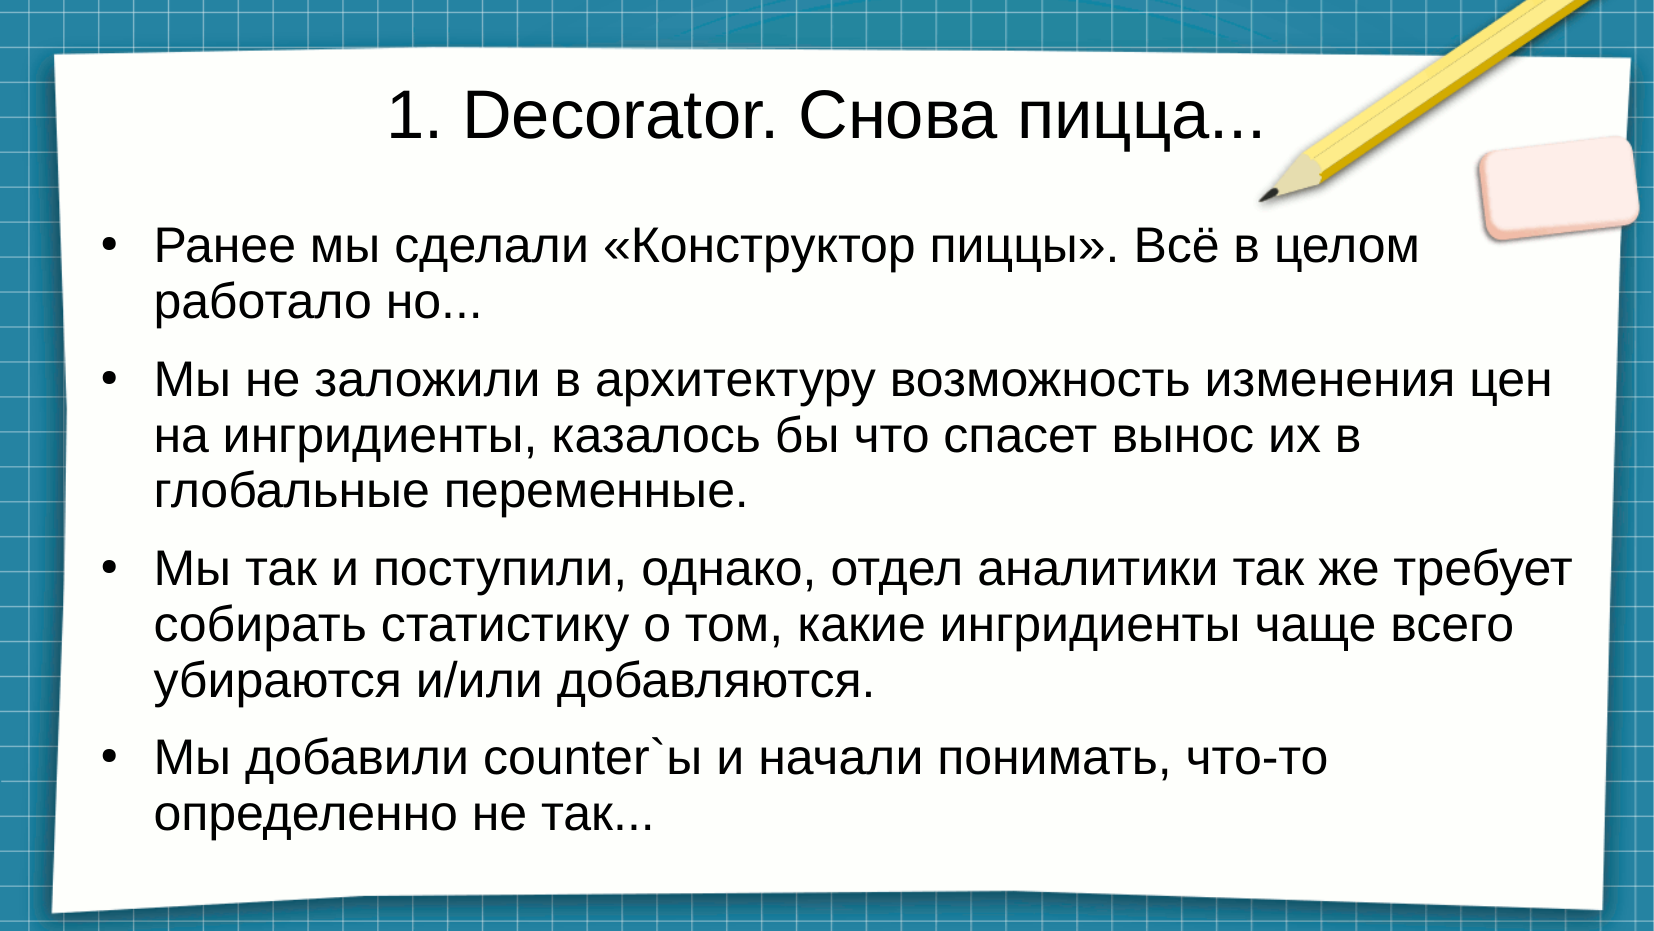

# 1. Decorator. Снова пицца...
Ранее мы сделали «Конструктор пиццы». Всё в целом работало но...
Мы не заложили в архитектуру возможность изменения цен на ингридиенты, казалось бы что спасет вынос их в глобальные переменные.
Мы так и поступили, однако, отдел аналитики так же требует собирать статистику о том, какие ингридиенты чаще всего убираются и/или добавляются.
Мы добавили counter`ы и начали понимать, что-то определенно не так...